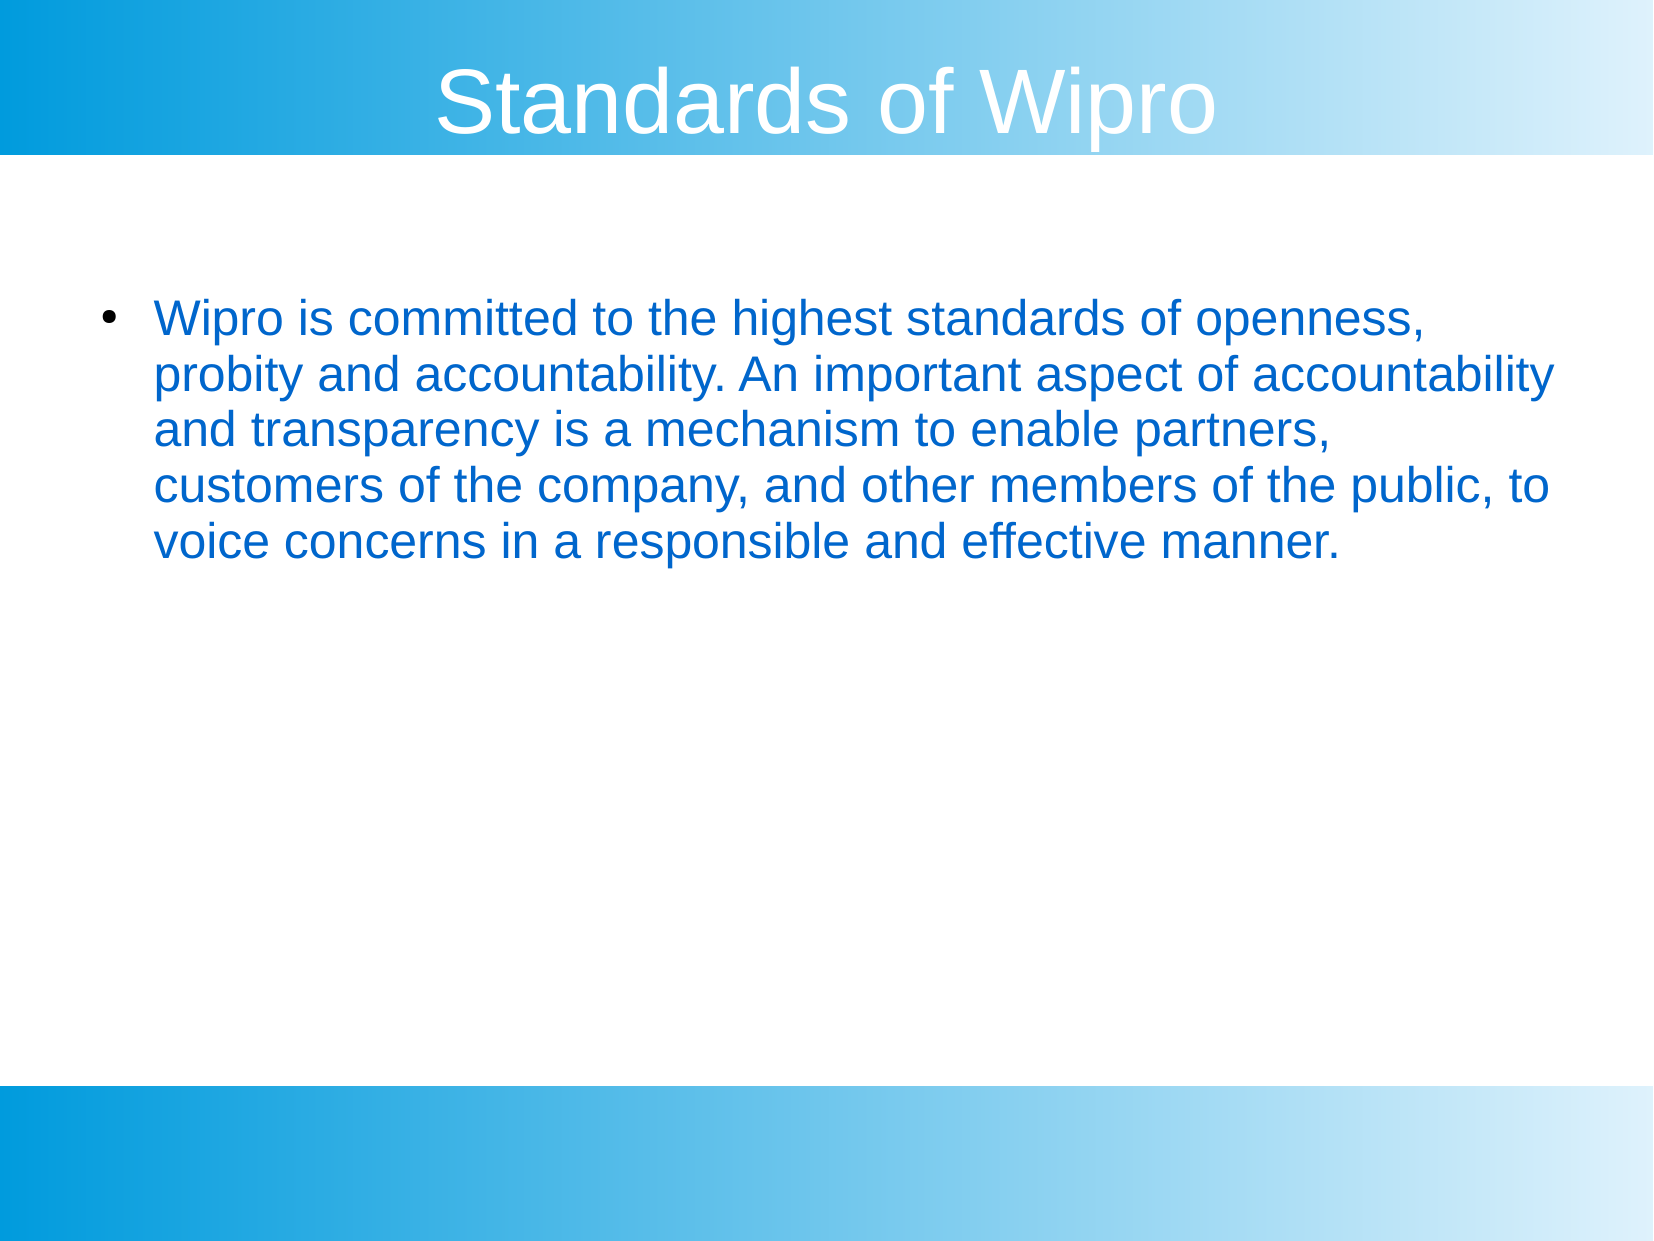

# Standards of Wipro
Wipro is committed to the highest standards of openness, probity and accountability. An important aspect of accountability and transparency is a mechanism to enable partners, customers of the company, and other members of the public, to voice concerns in a responsible and effective manner.